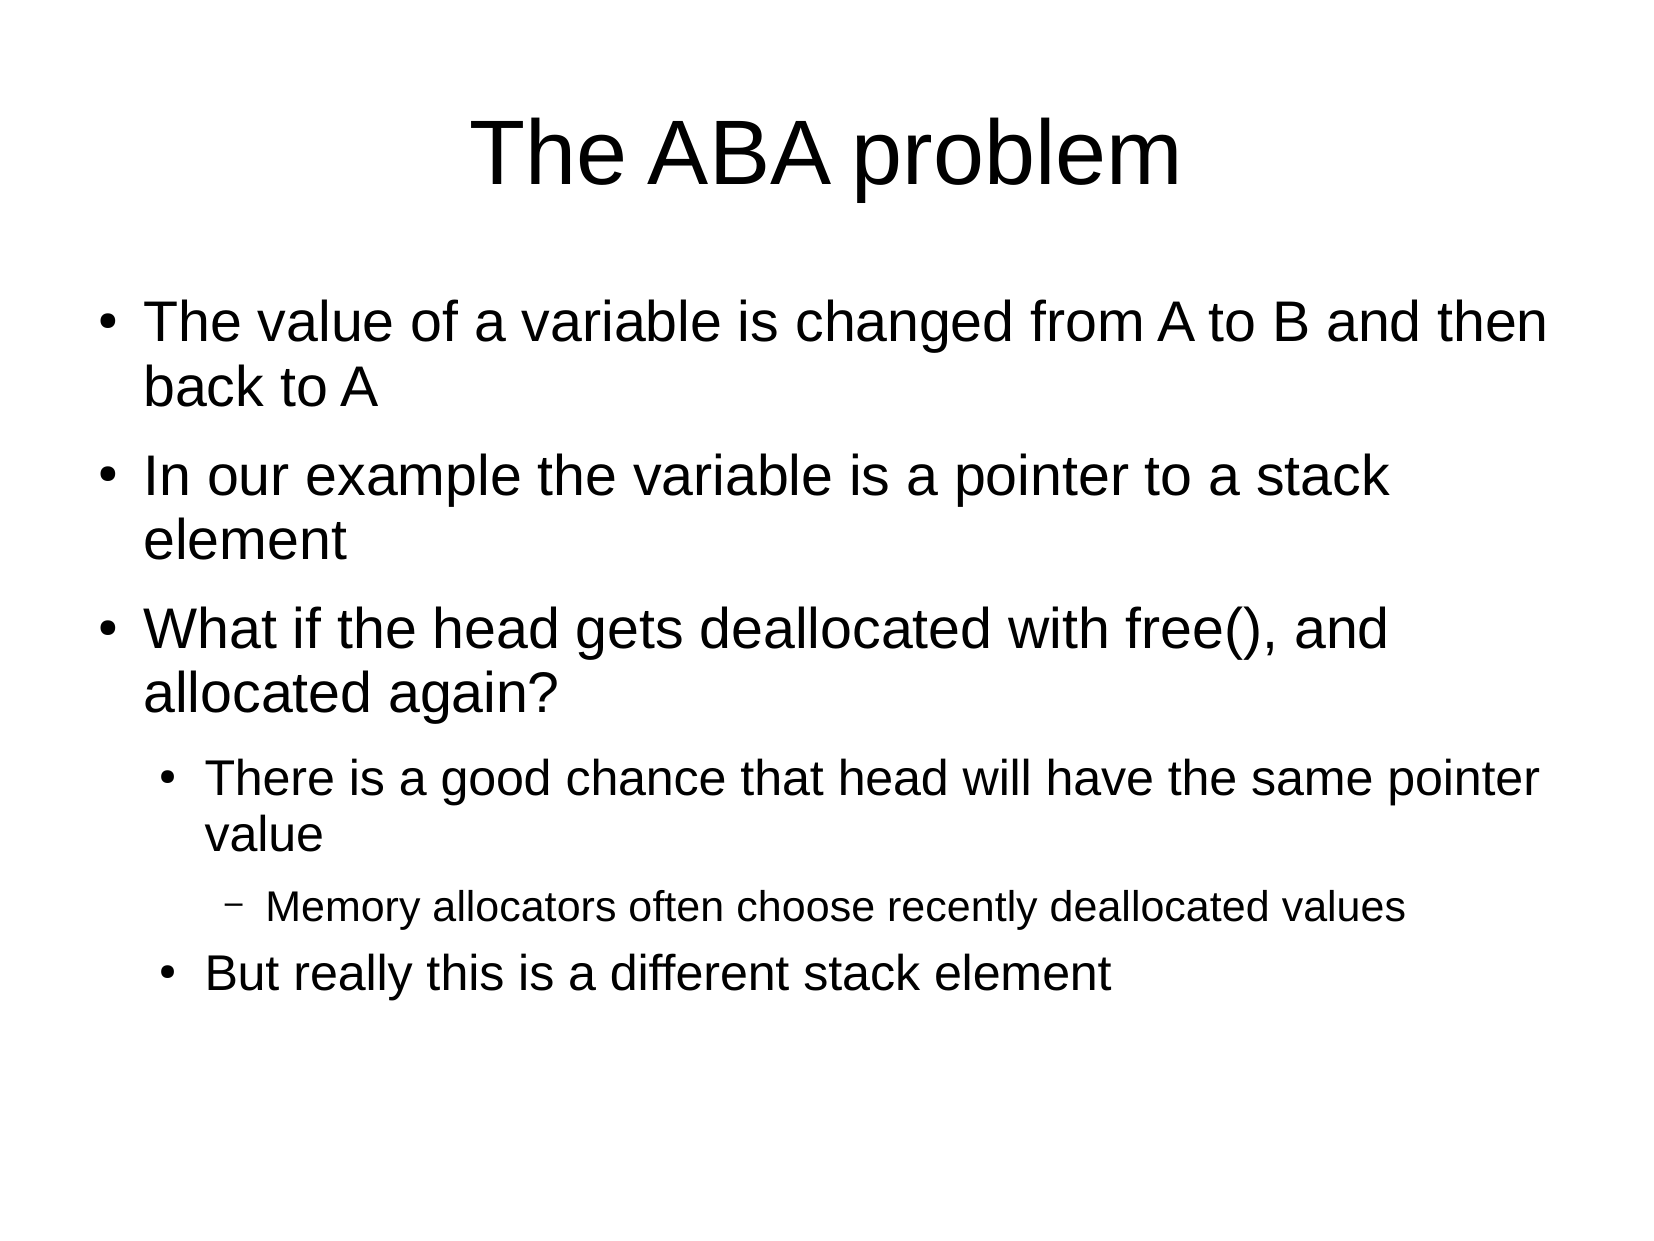

# The ABA problem
The value of a variable is changed from A to B and then back to A
In our example the variable is a pointer to a stack element
What if the head gets deallocated with free(), and allocated again?
There is a good chance that head will have the same pointer value
Memory allocators often choose recently deallocated values
But really this is a different stack element